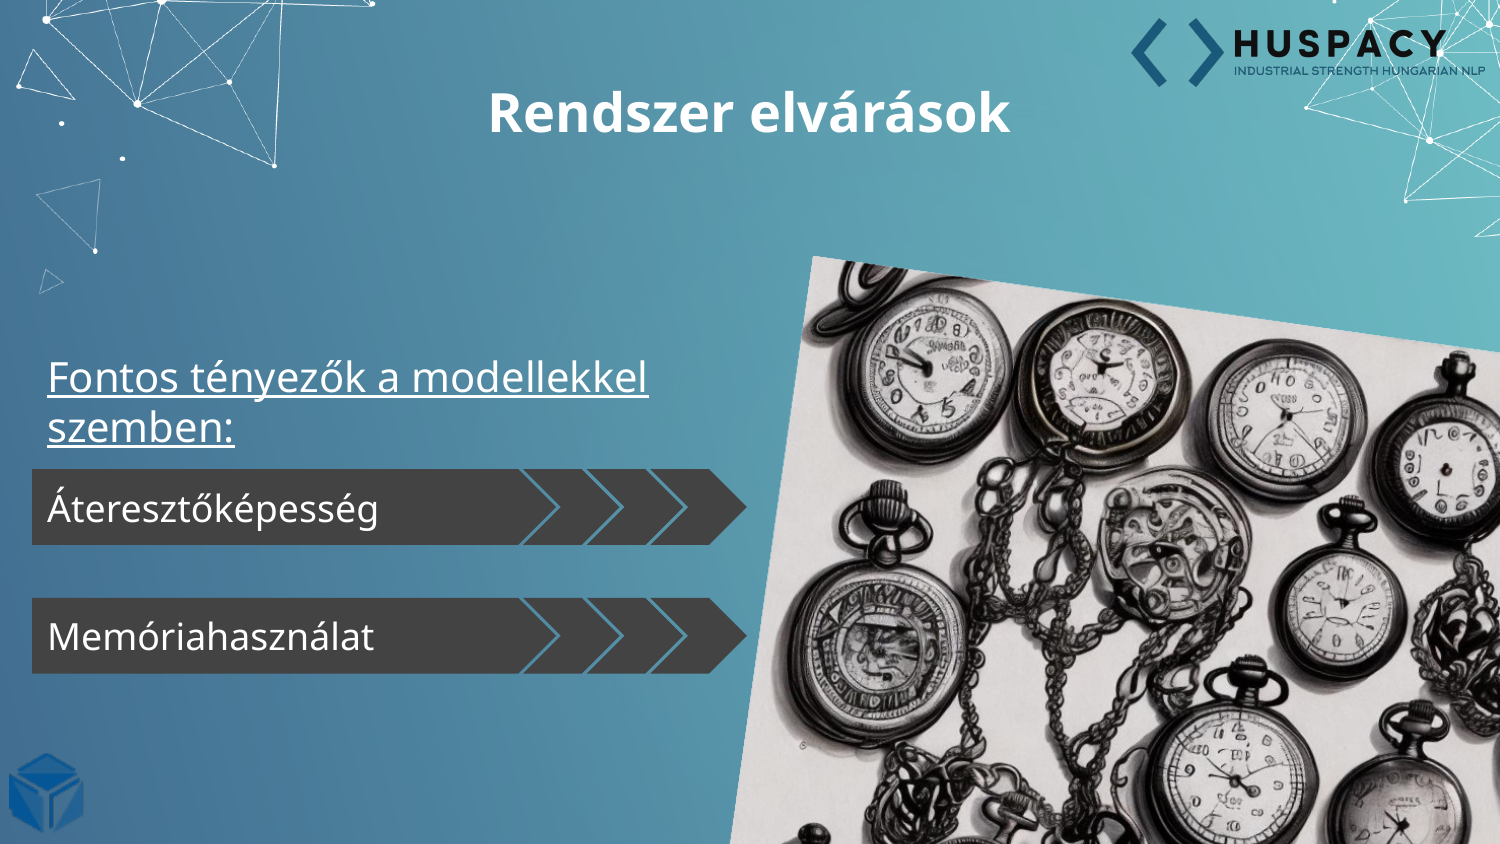

# Rendszer elvárások
Fontos tényezők a modellekkel szemben:
Áteresztőképesség
Memóriahasználat